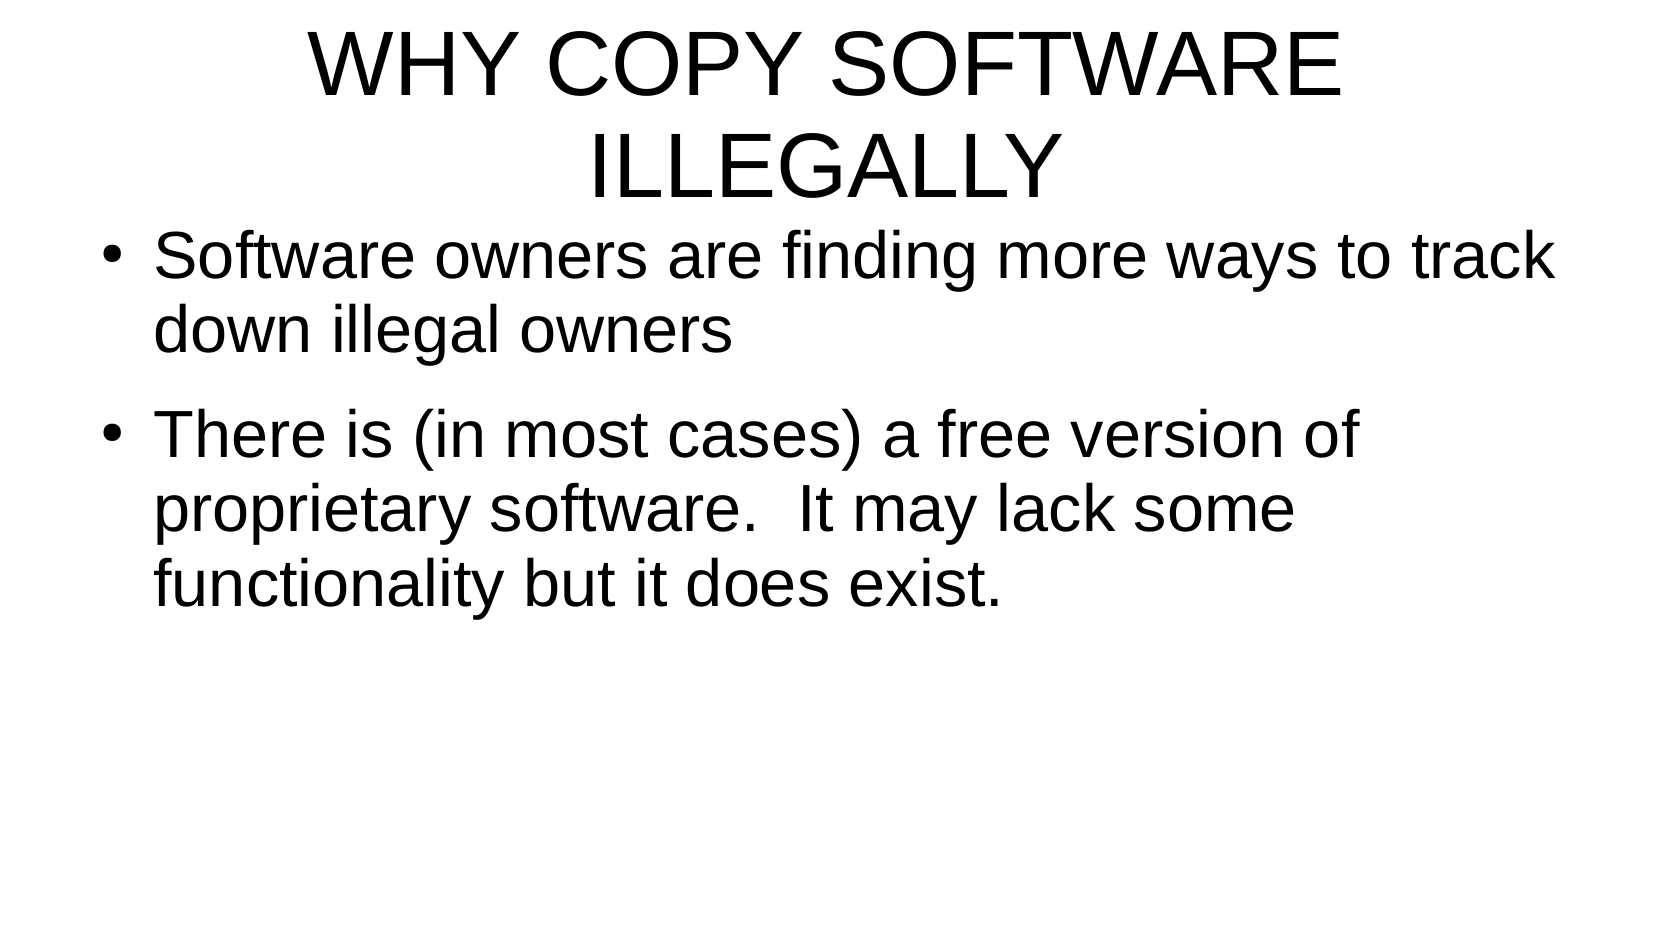

# WHY COPY SOFTWARE ILLEGALLY
Software owners are finding more ways to track down illegal owners
There is (in most cases) a free version of proprietary software. It may lack some functionality but it does exist.